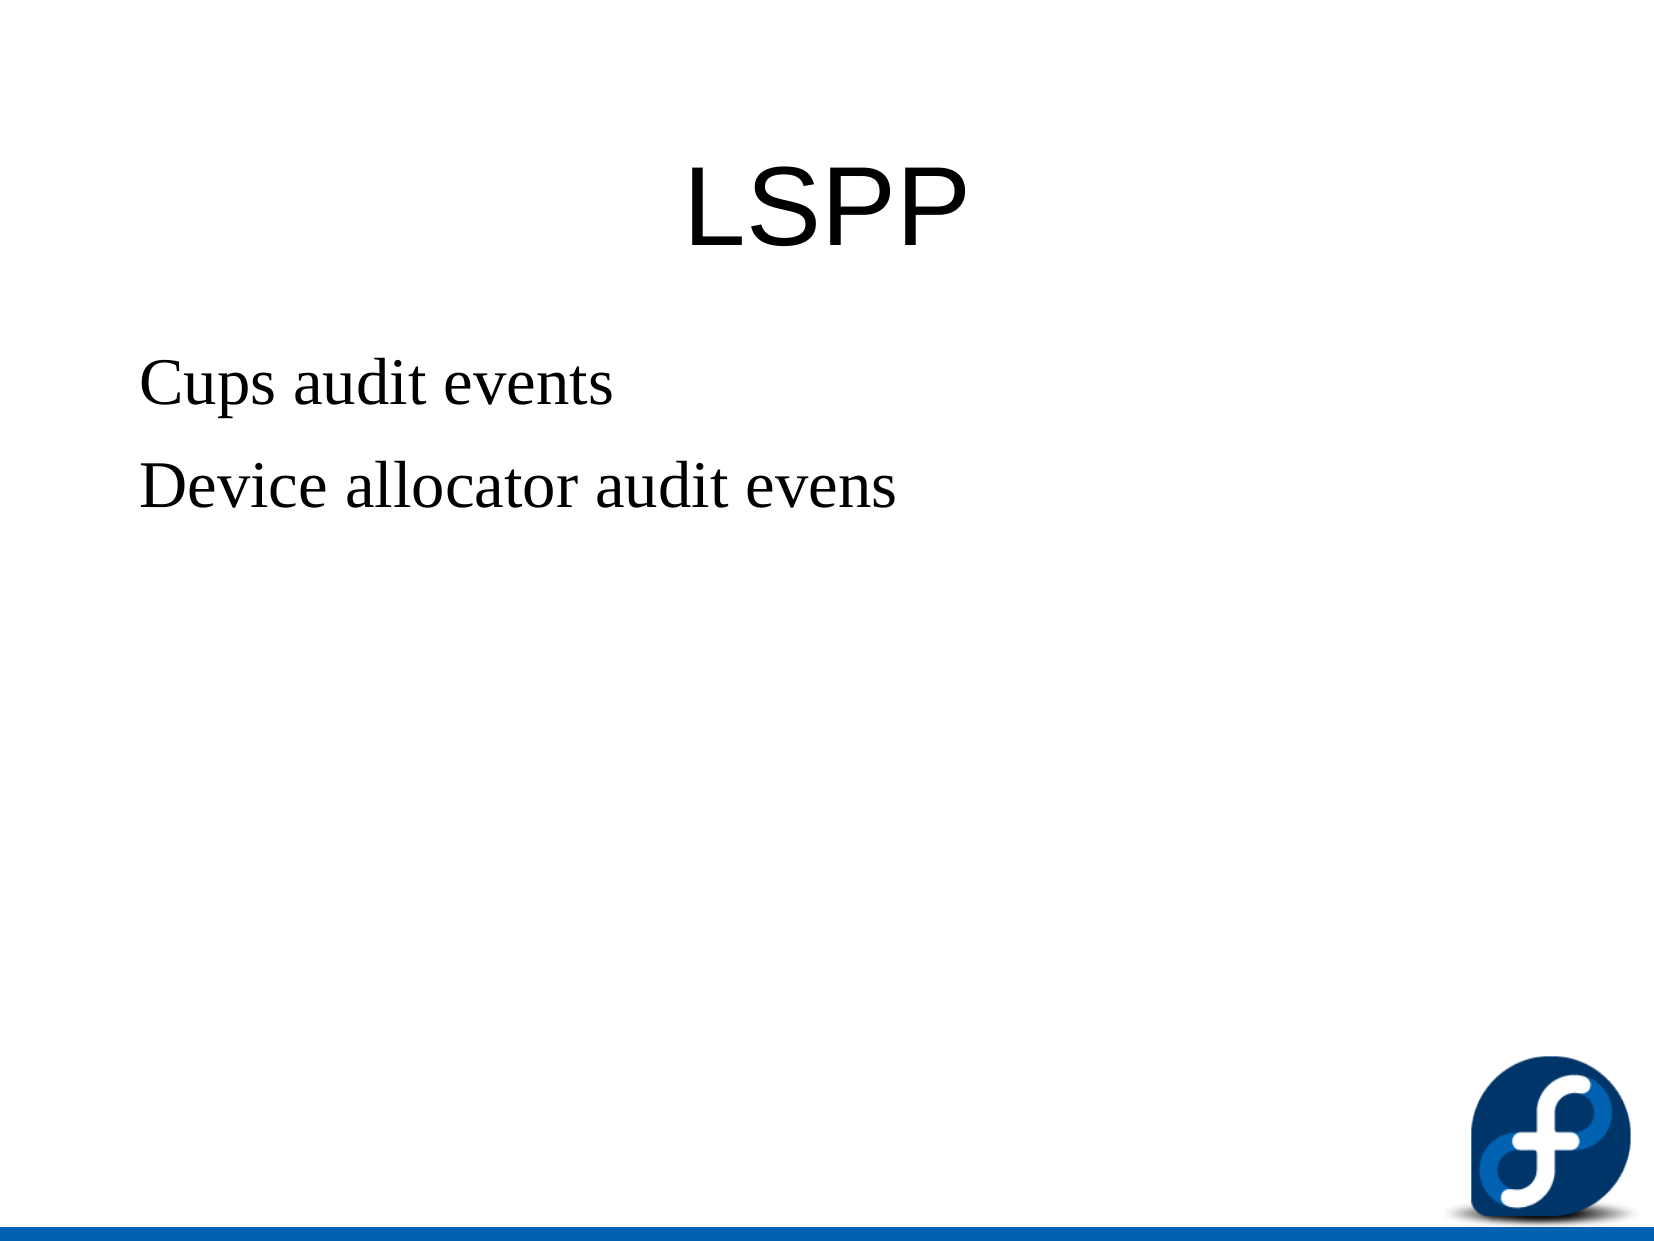

# LSPP
Cups audit events
Device allocator audit evens